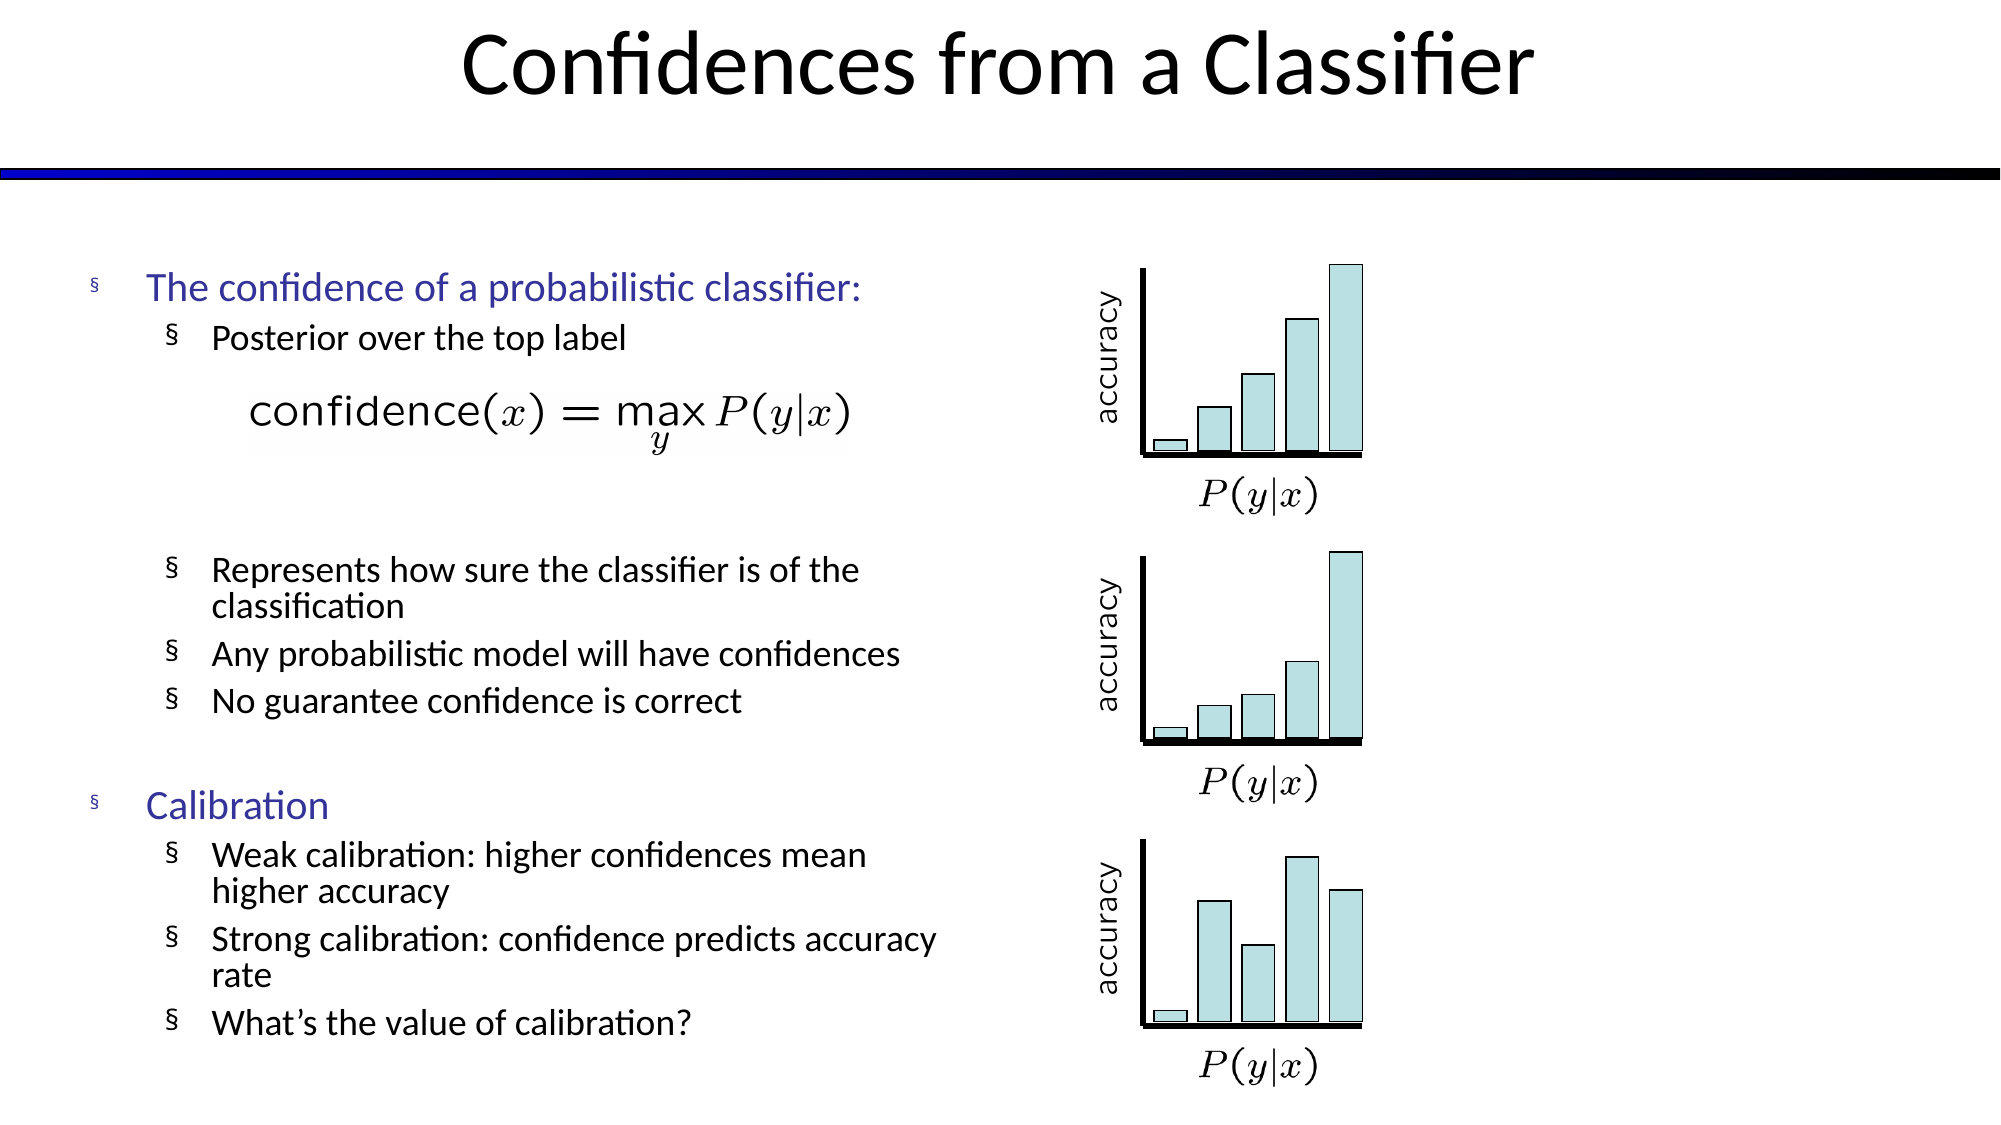

# Confidences from a Classifier
The confidence of a probabilistic classifier:
Posterior over the top label
Represents how sure the classifier is of the classification
Any probabilistic model will have confidences
No guarantee confidence is correct
Calibration
Weak calibration: higher confidences mean higher accuracy
Strong calibration: confidence predicts accuracy rate
What’s the value of calibration?